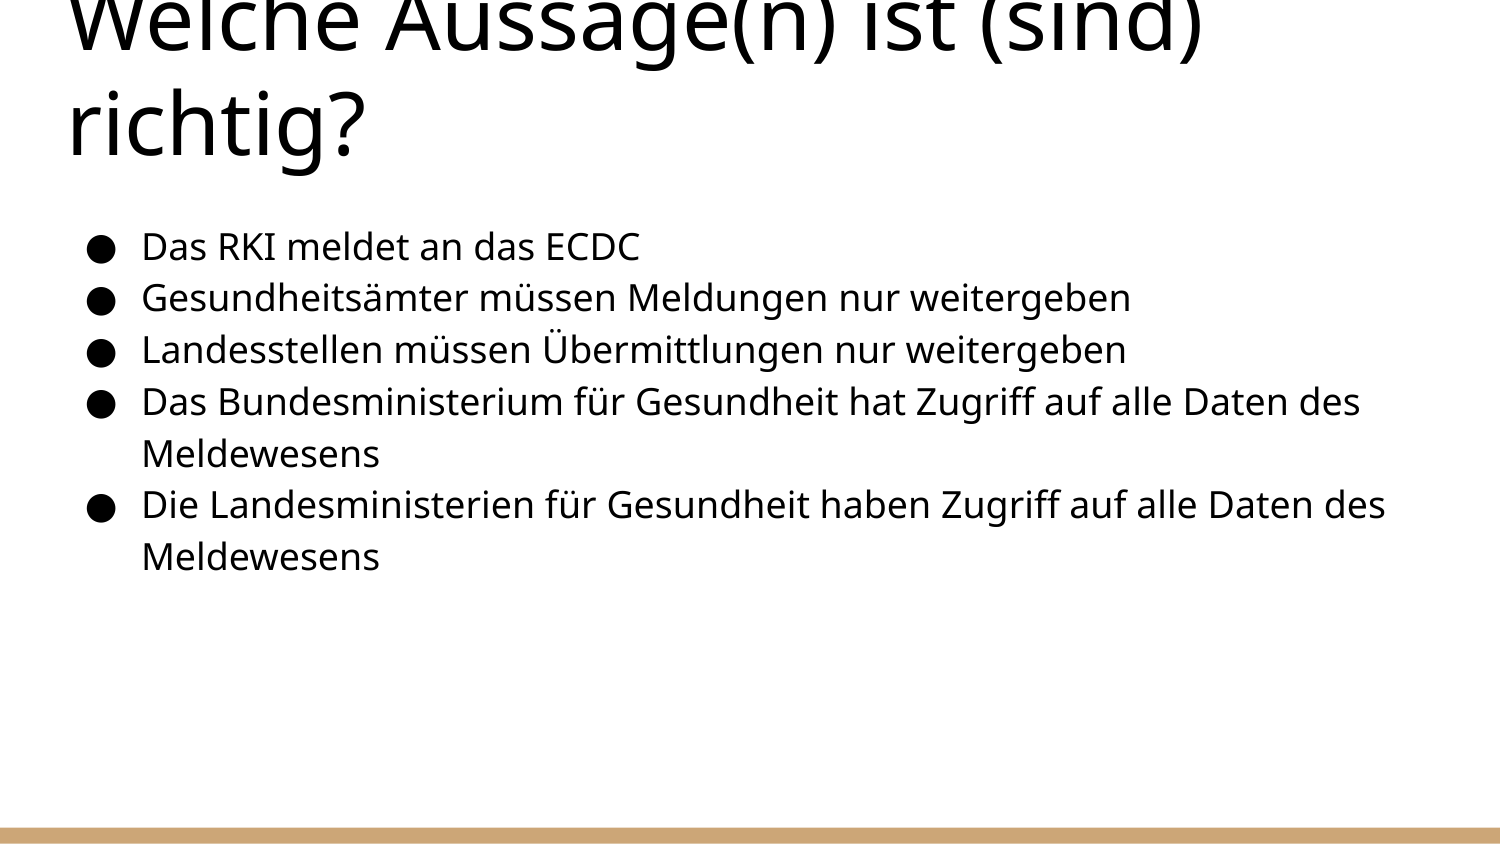

# Welche Aussage(n) ist (sind) richtig?
Das RKI meldet an das ECDC
Gesundheitsämter müssen Meldungen nur weitergeben
Landesstellen müssen Übermittlungen nur weitergeben
Das Bundesministerium für Gesundheit hat Zugriff auf alle Daten des Meldewesens
Die Landesministerien für Gesundheit haben Zugriff auf alle Daten des Meldewesens